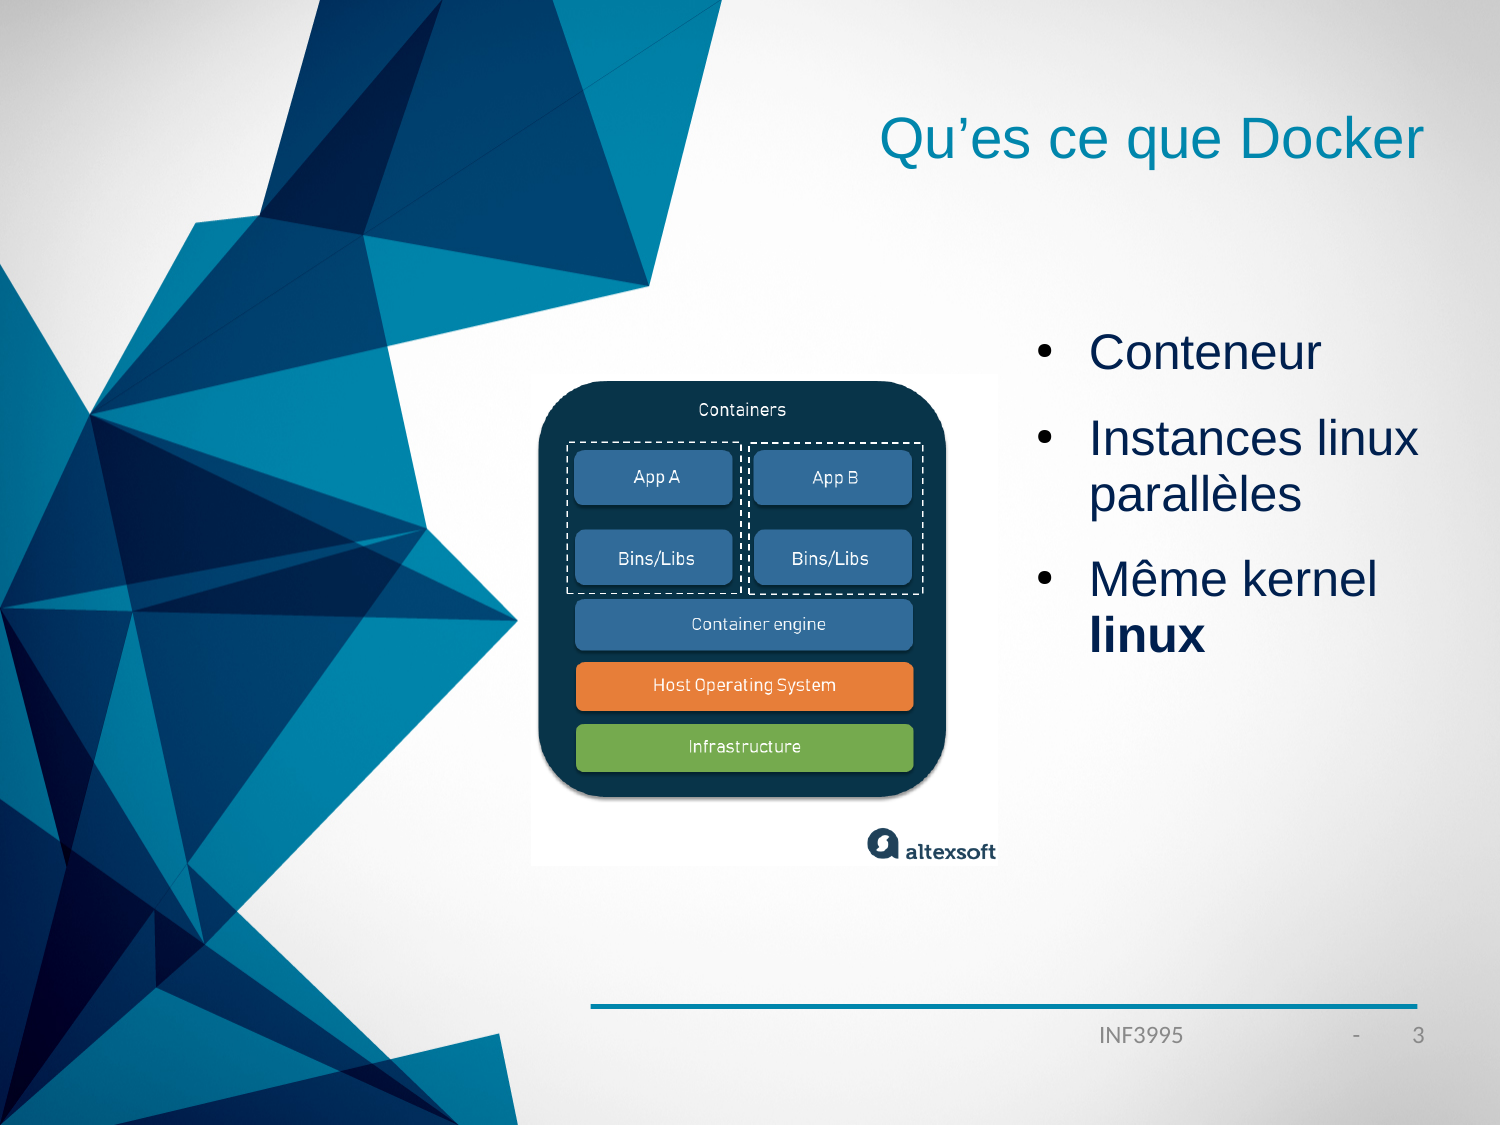

# Qu’es ce que Docker
Conteneur
Instances linux parallèles
Même kernel linux
YOUR FOOTER HERE
3